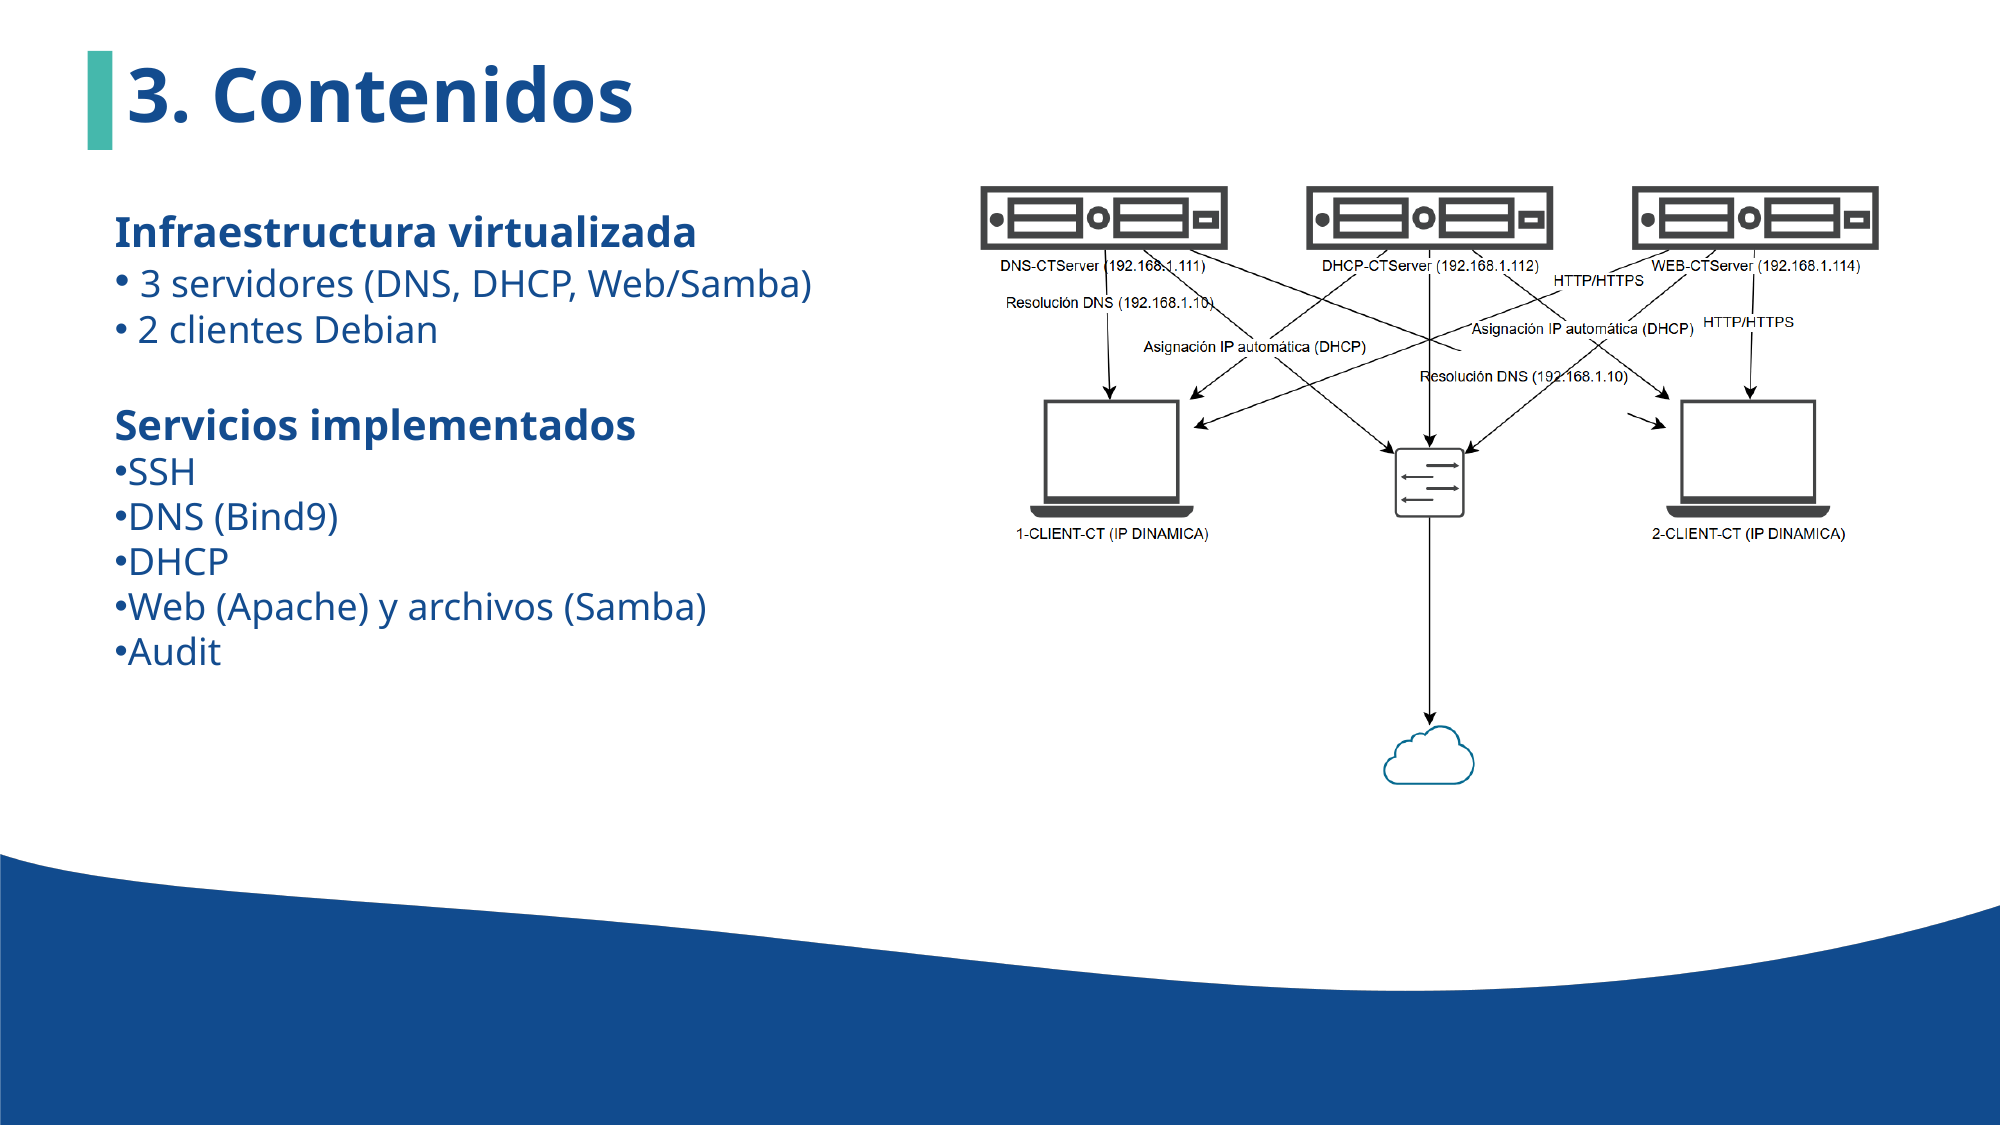

3. Contenidos
Infraestructura virtualizada
 3 servidores (DNS, DHCP, Web/Samba)
 2 clientes Debian
Servicios implementados
SSH
DNS (Bind9)
DHCP
Web (Apache) y archivos (Samba)
Audit